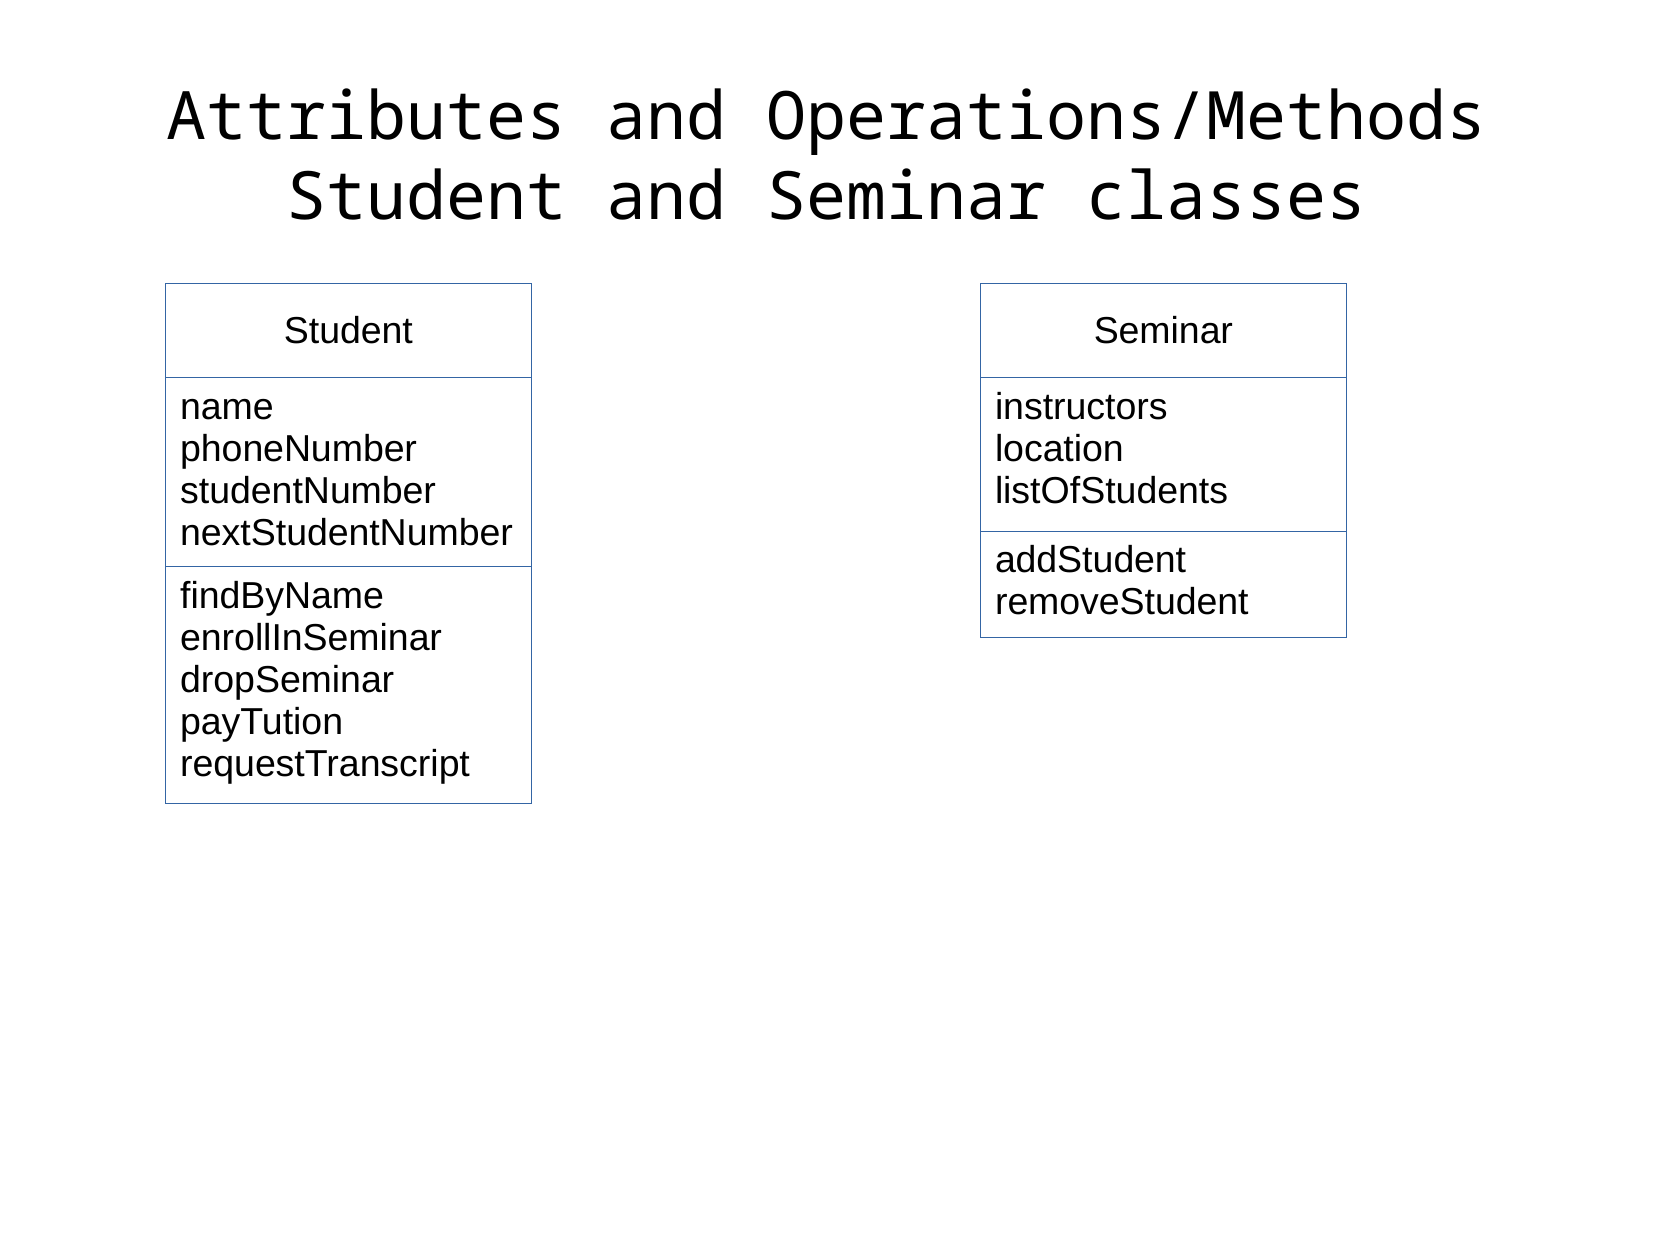

# Attributes and Operations/Methods Student and Seminar classes
Student
Seminar
name
phoneNumber
studentNumber
nextStudentNumber
instructors
location
listOfStudents
addStudent
removeStudent
findByName
enrollInSeminar
dropSeminar
payTution
requestTranscript